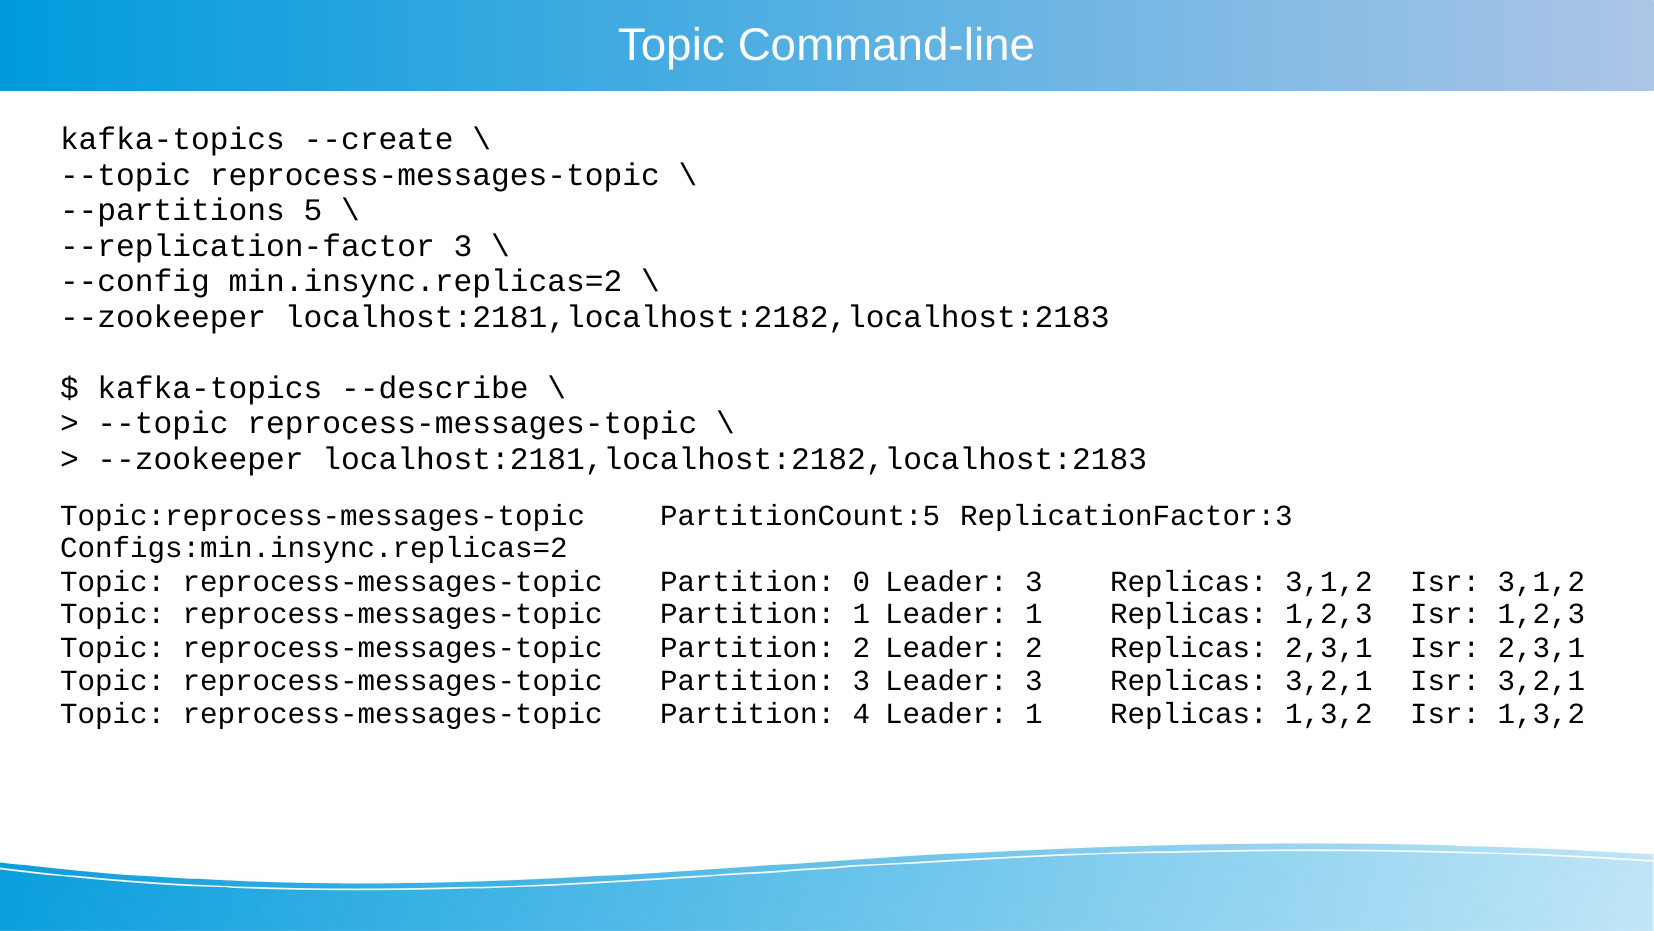

# Topic Command-line
kafka-topics --create \
--topic reprocess-messages-topic \
--partitions 5 \
--replication-factor 3 \
--config min.insync.replicas=2 \
--zookeeper localhost:2181,localhost:2182,localhost:2183
$ kafka-topics --describe \
> --topic reprocess-messages-topic \
> --zookeeper localhost:2181,localhost:2182,localhost:2183
Topic:reprocess-messages-topic	PartitionCount:5	ReplicationFactor:3	Configs:min.insync.replicas=2
Topic: reprocess-messages-topic	Partition: 0	Leader: 3	Replicas: 3,1,2	Isr: 3,1,2
Topic: reprocess-messages-topic	Partition: 1	Leader: 1	Replicas: 1,2,3	Isr: 1,2,3
Topic: reprocess-messages-topic	Partition: 2	Leader: 2	Replicas: 2,3,1	Isr: 2,3,1
Topic: reprocess-messages-topic	Partition: 3	Leader: 3	Replicas: 3,2,1	Isr: 3,2,1
Topic: reprocess-messages-topic	Partition: 4	Leader: 1	Replicas: 1,3,2	Isr: 1,3,2